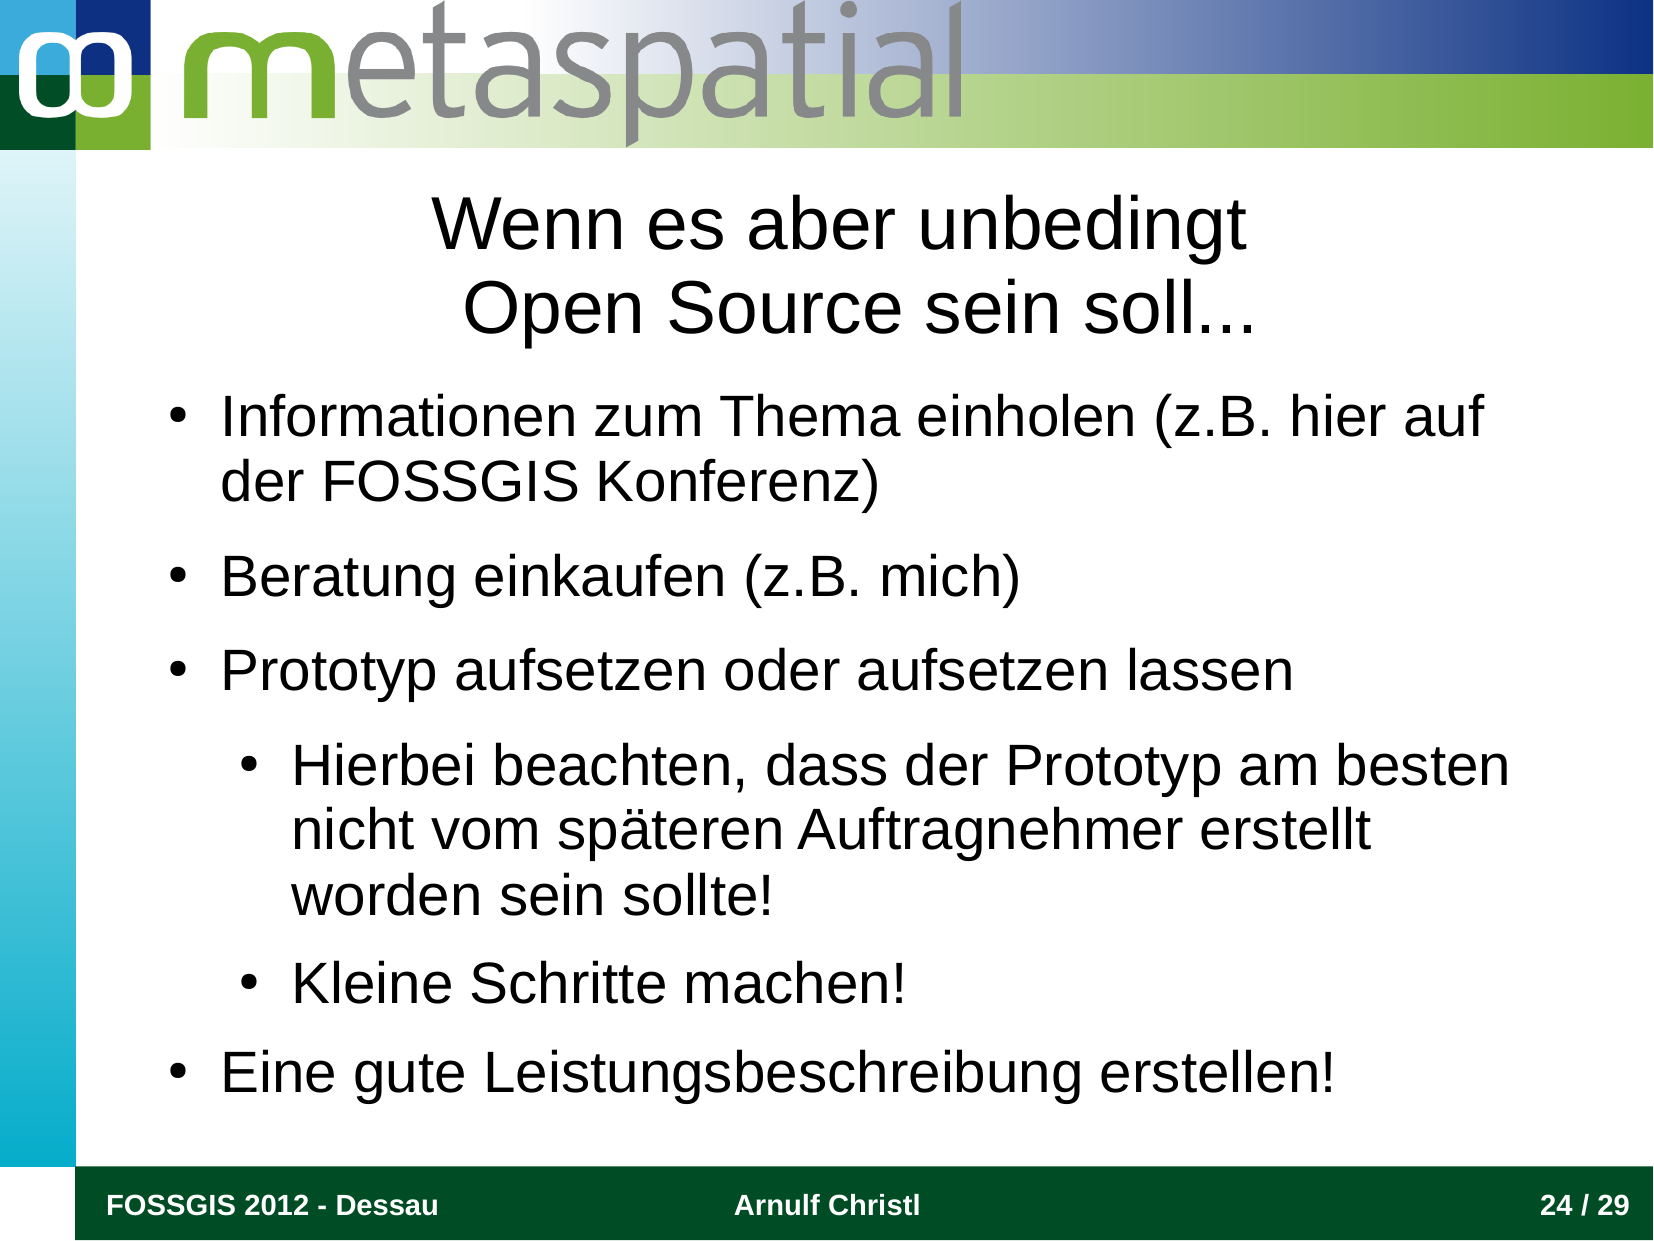

# Wenn es aber unbedingt Open Source sein soll...
Informationen zum Thema einholen (z.B. hier auf der FOSSGIS Konferenz)
Beratung einkaufen (z.B. mich)
Prototyp aufsetzen oder aufsetzen lassen
Hierbei beachten, dass der Prototyp am besten nicht vom späteren Auftragnehmer erstellt worden sein sollte!
Kleine Schritte machen!
Eine gute Leistungsbeschreibung erstellen!
FOSSGIS 2012 - Dessau
Arnulf Christl
24